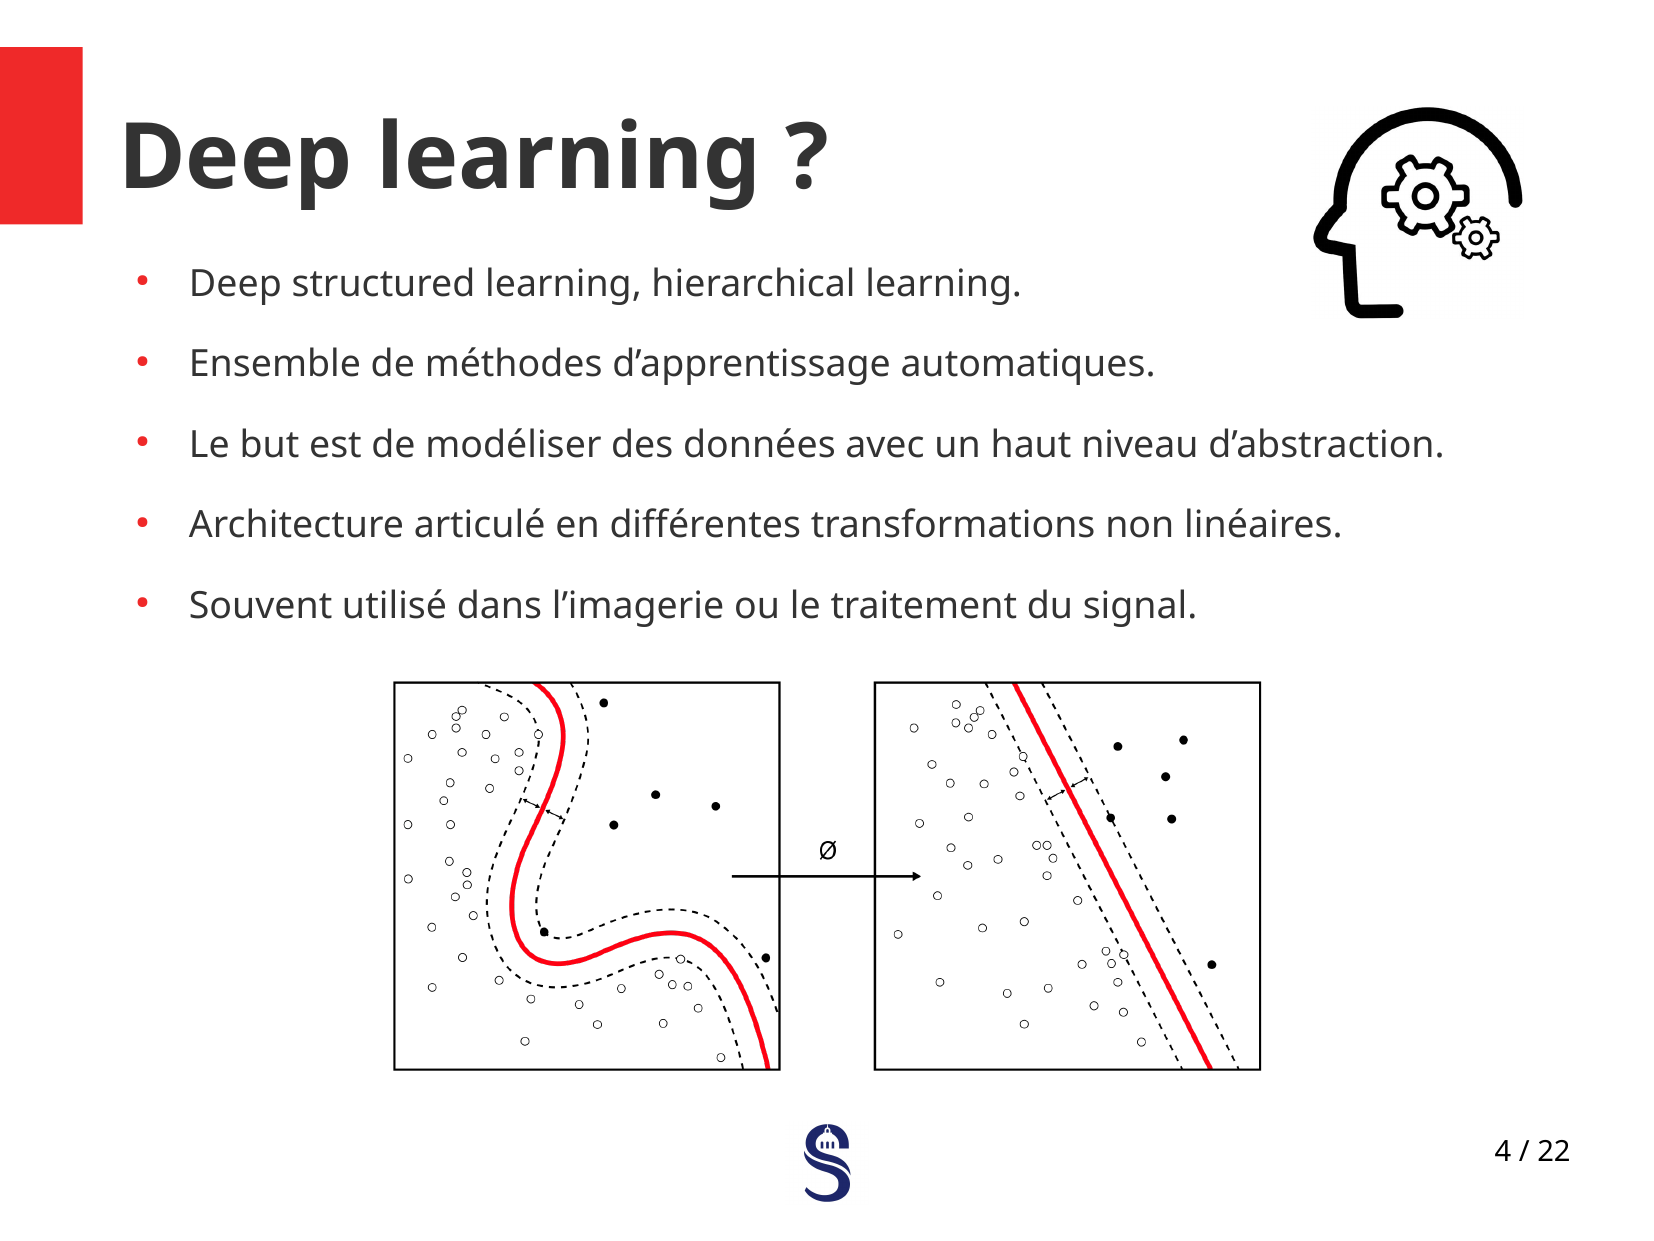

# Deep learning ?
Deep structured learning, hierarchical learning.
Ensemble de méthodes d’apprentissage automatiques.
Le but est de modéliser des données avec un haut niveau d’abstraction.
Architecture articulé en différentes transformations non linéaires.
Souvent utilisé dans l’imagerie ou le traitement du signal.
4